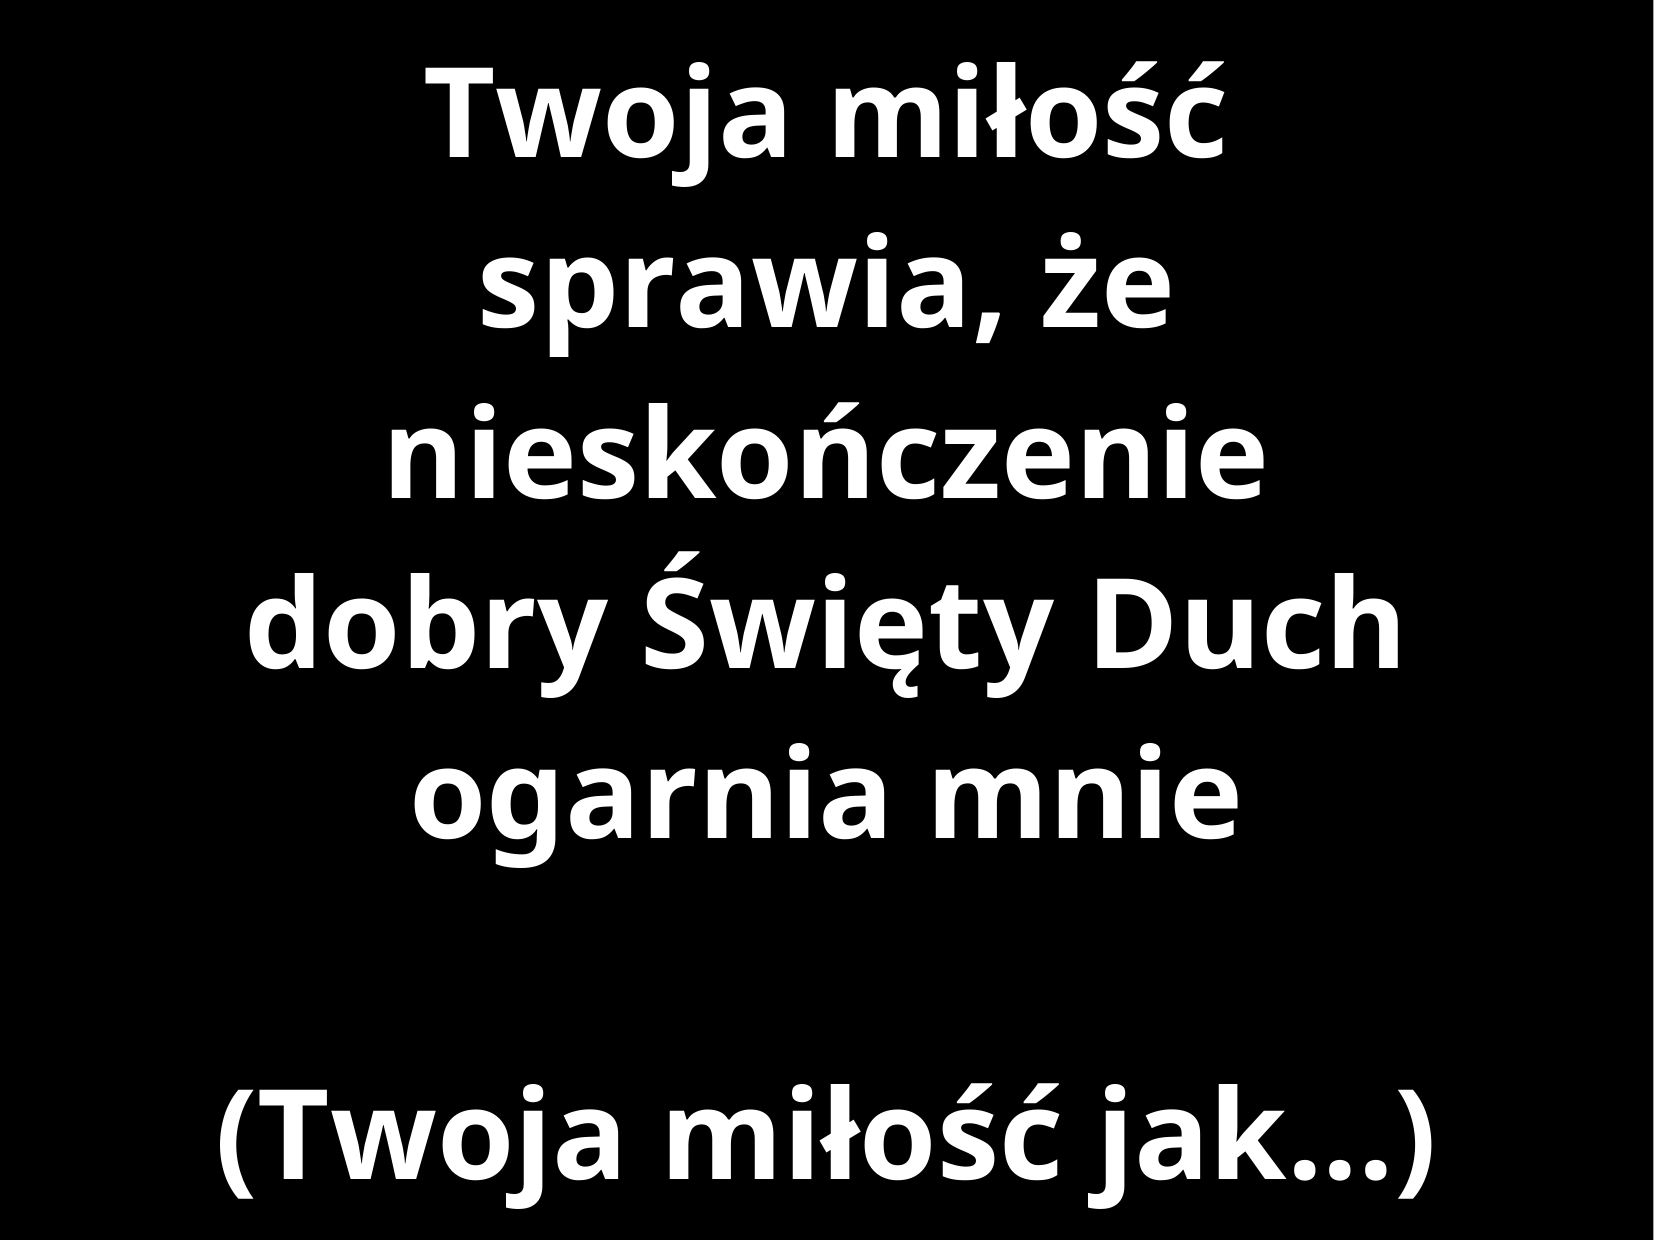

# Twoja miłość sprawia, że nieskończenie dobry Święty Duch ogarnia mnie (Twoja miłość jak...)